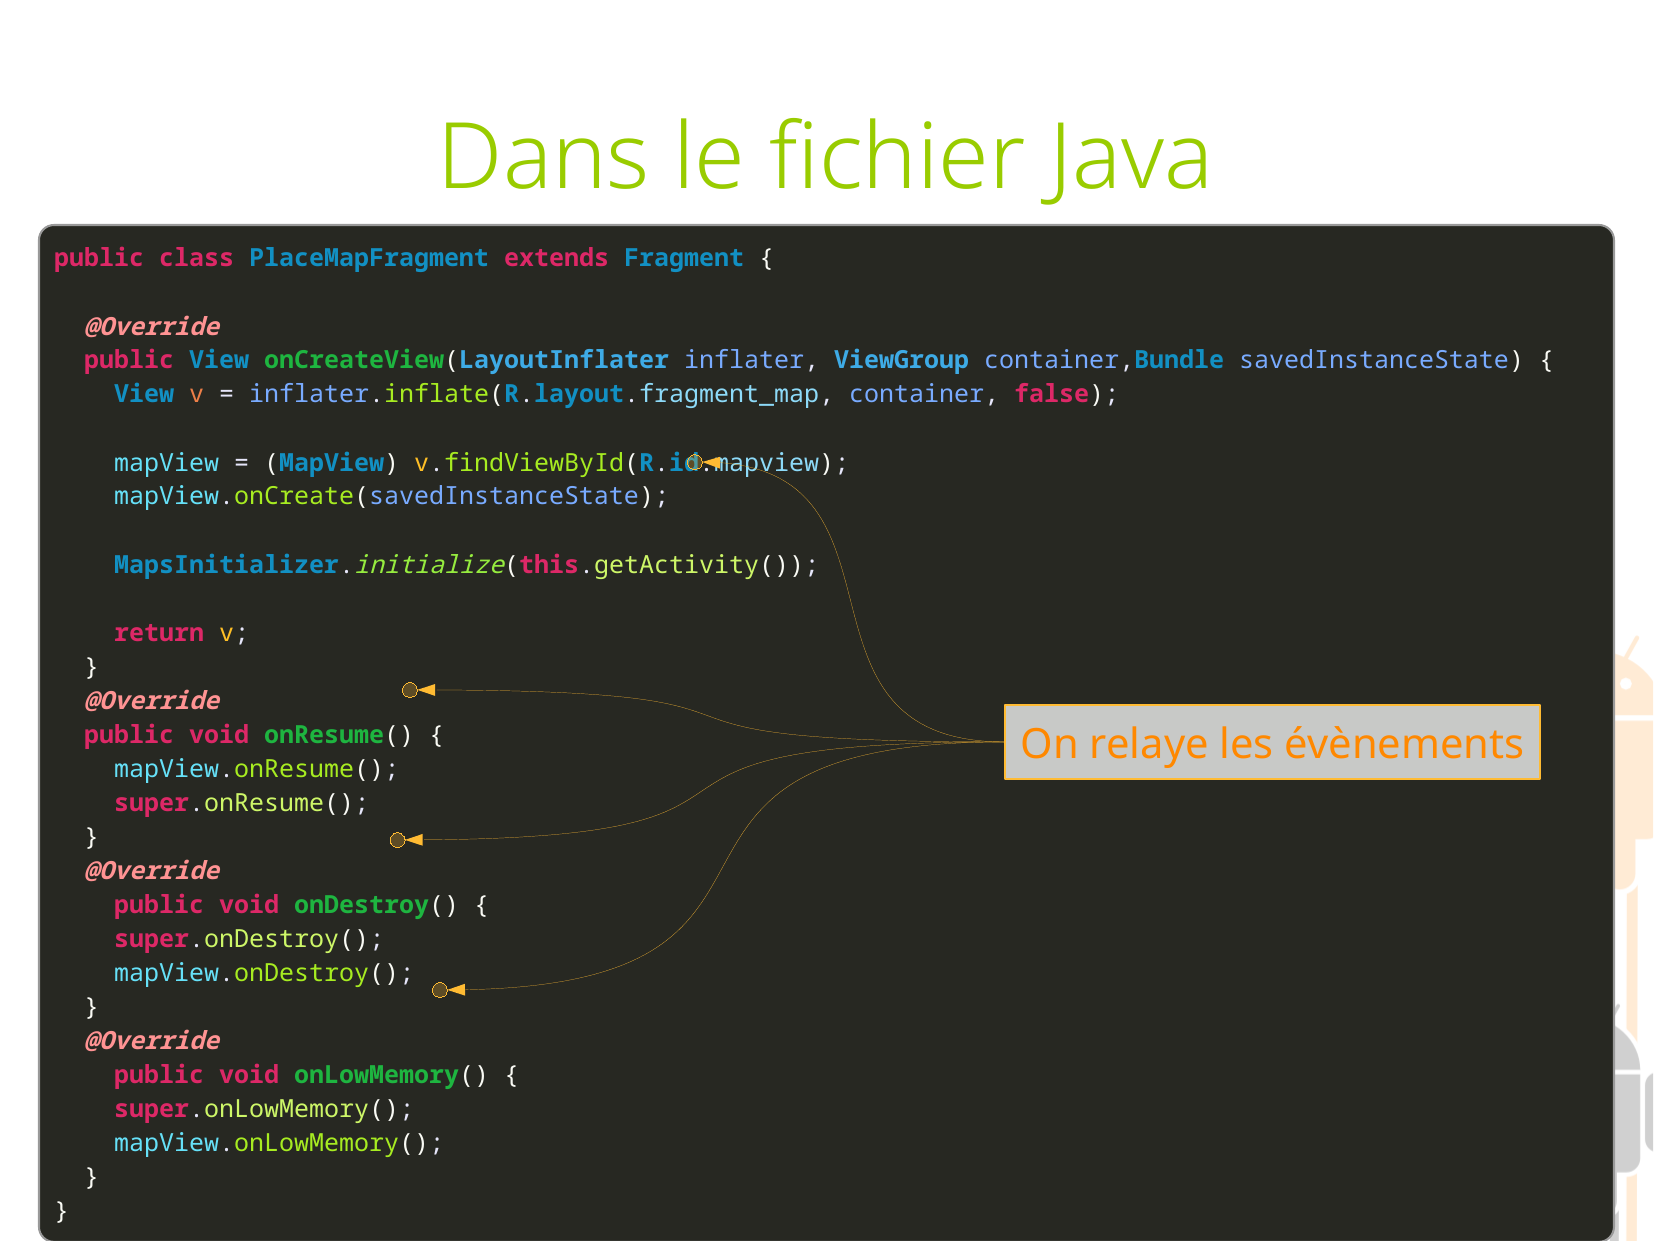

# Dans le fichier Java
public class PlaceMapFragment extends Fragment {
 @Override
 public View onCreateView(LayoutInflater inflater, ViewGroup container,Bundle savedInstanceState) {
 View v = inflater.inflate(R.layout.fragment_map, container, false);
 mapView = (MapView) v.findViewById(R.id.mapview);
 mapView.onCreate(savedInstanceState);
 MapsInitializer.initialize(this.getActivity());
 return v;
 }
 @Override
 public void onResume() {
 mapView.onResume();
 super.onResume();
 }
 @Override
 public void onDestroy() {
 super.onDestroy();
 mapView.onDestroy();
 }
 @Override
 public void onLowMemory() {
 super.onLowMemory();
 mapView.onLowMemory();
 }
}
On relaye les évènements
session sept 2014
Yann Caron (c) 2014
35